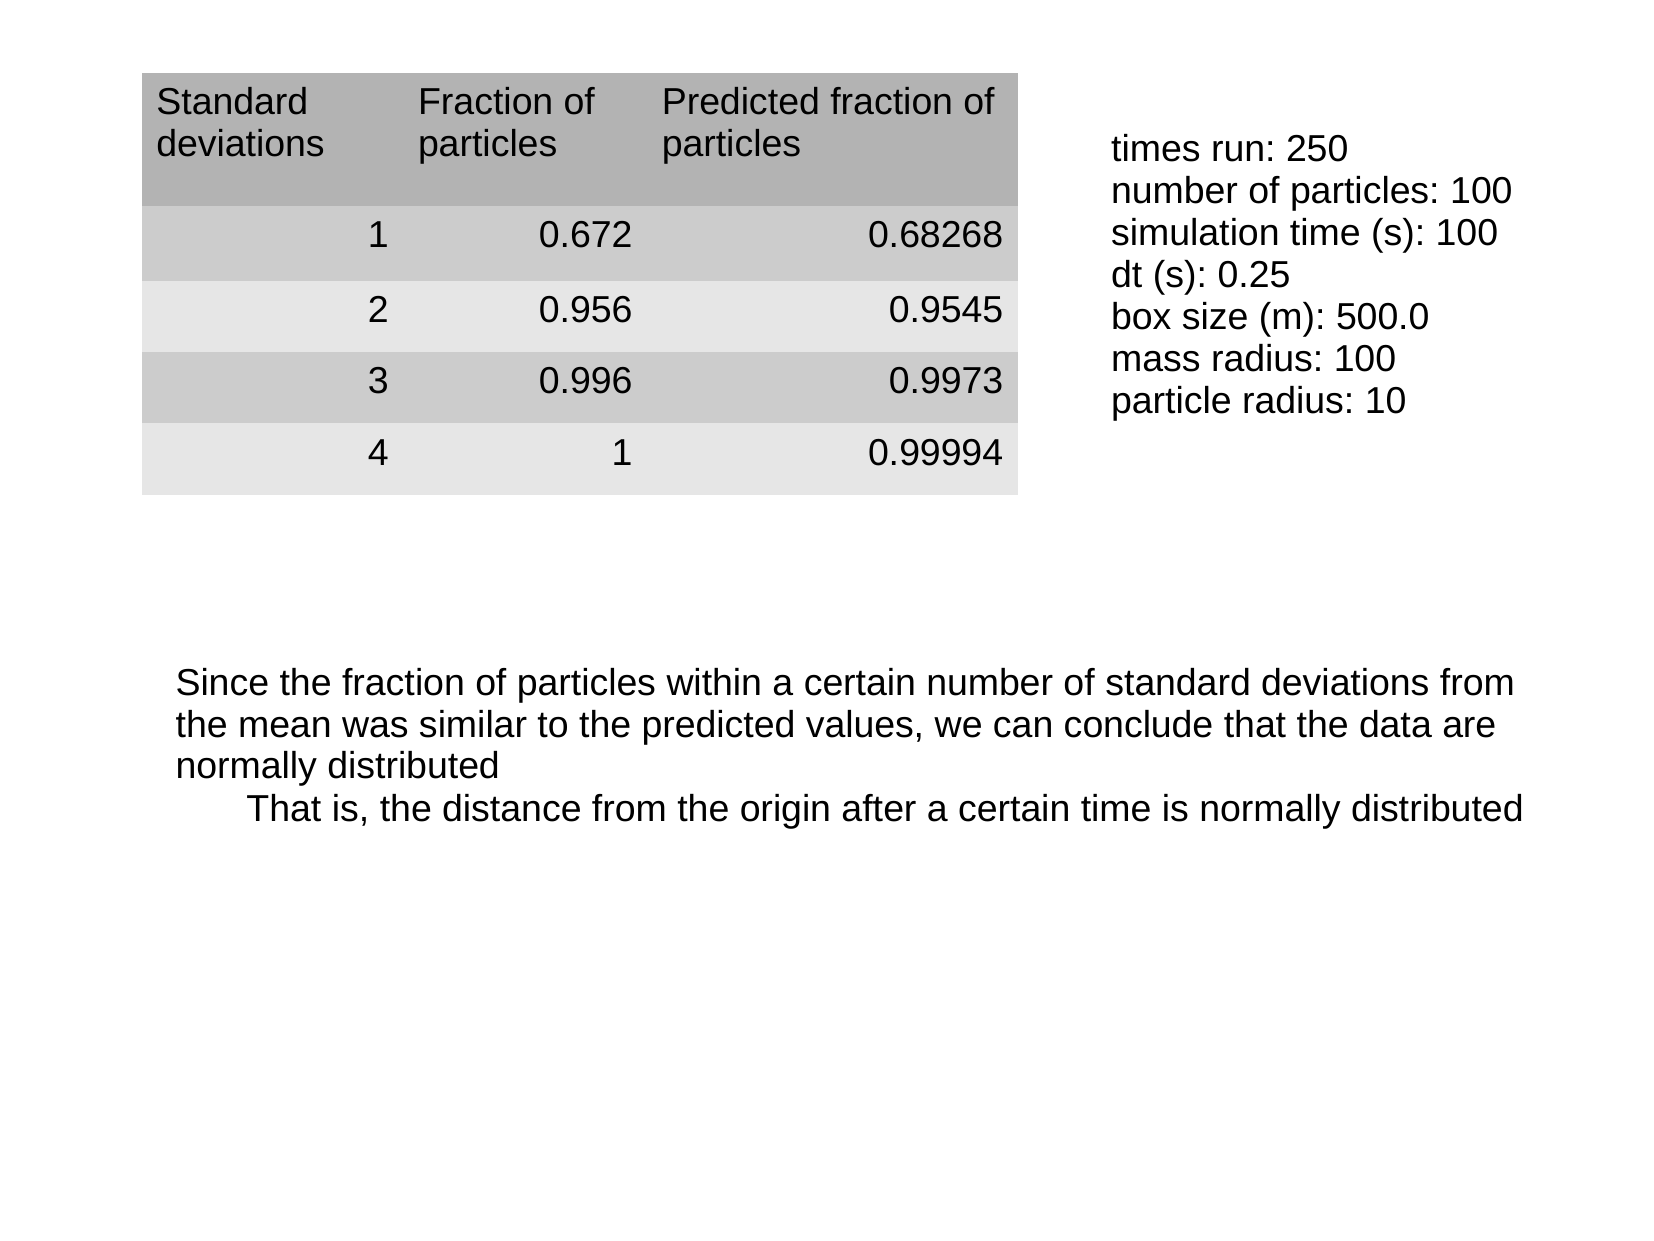

| Standard deviations | Fraction of particles | Predicted fraction of particles |
| --- | --- | --- |
| 1 | 0.672 | 0.68268 |
| 2 | 0.956 | 0.9545 |
| 3 | 0.996 | 0.9973 |
| 4 | 1 | 0.99994 |
 times run: 250
 number of particles: 100
 simulation time (s): 100
 dt (s): 0.25
 box size (m): 500.0
 mass radius: 100
 particle radius: 10
Since the fraction of particles within a certain number of standard deviations from the mean was similar to the predicted values, we can conclude that the data are normally distributed
That is, the distance from the origin after a certain time is normally distributed